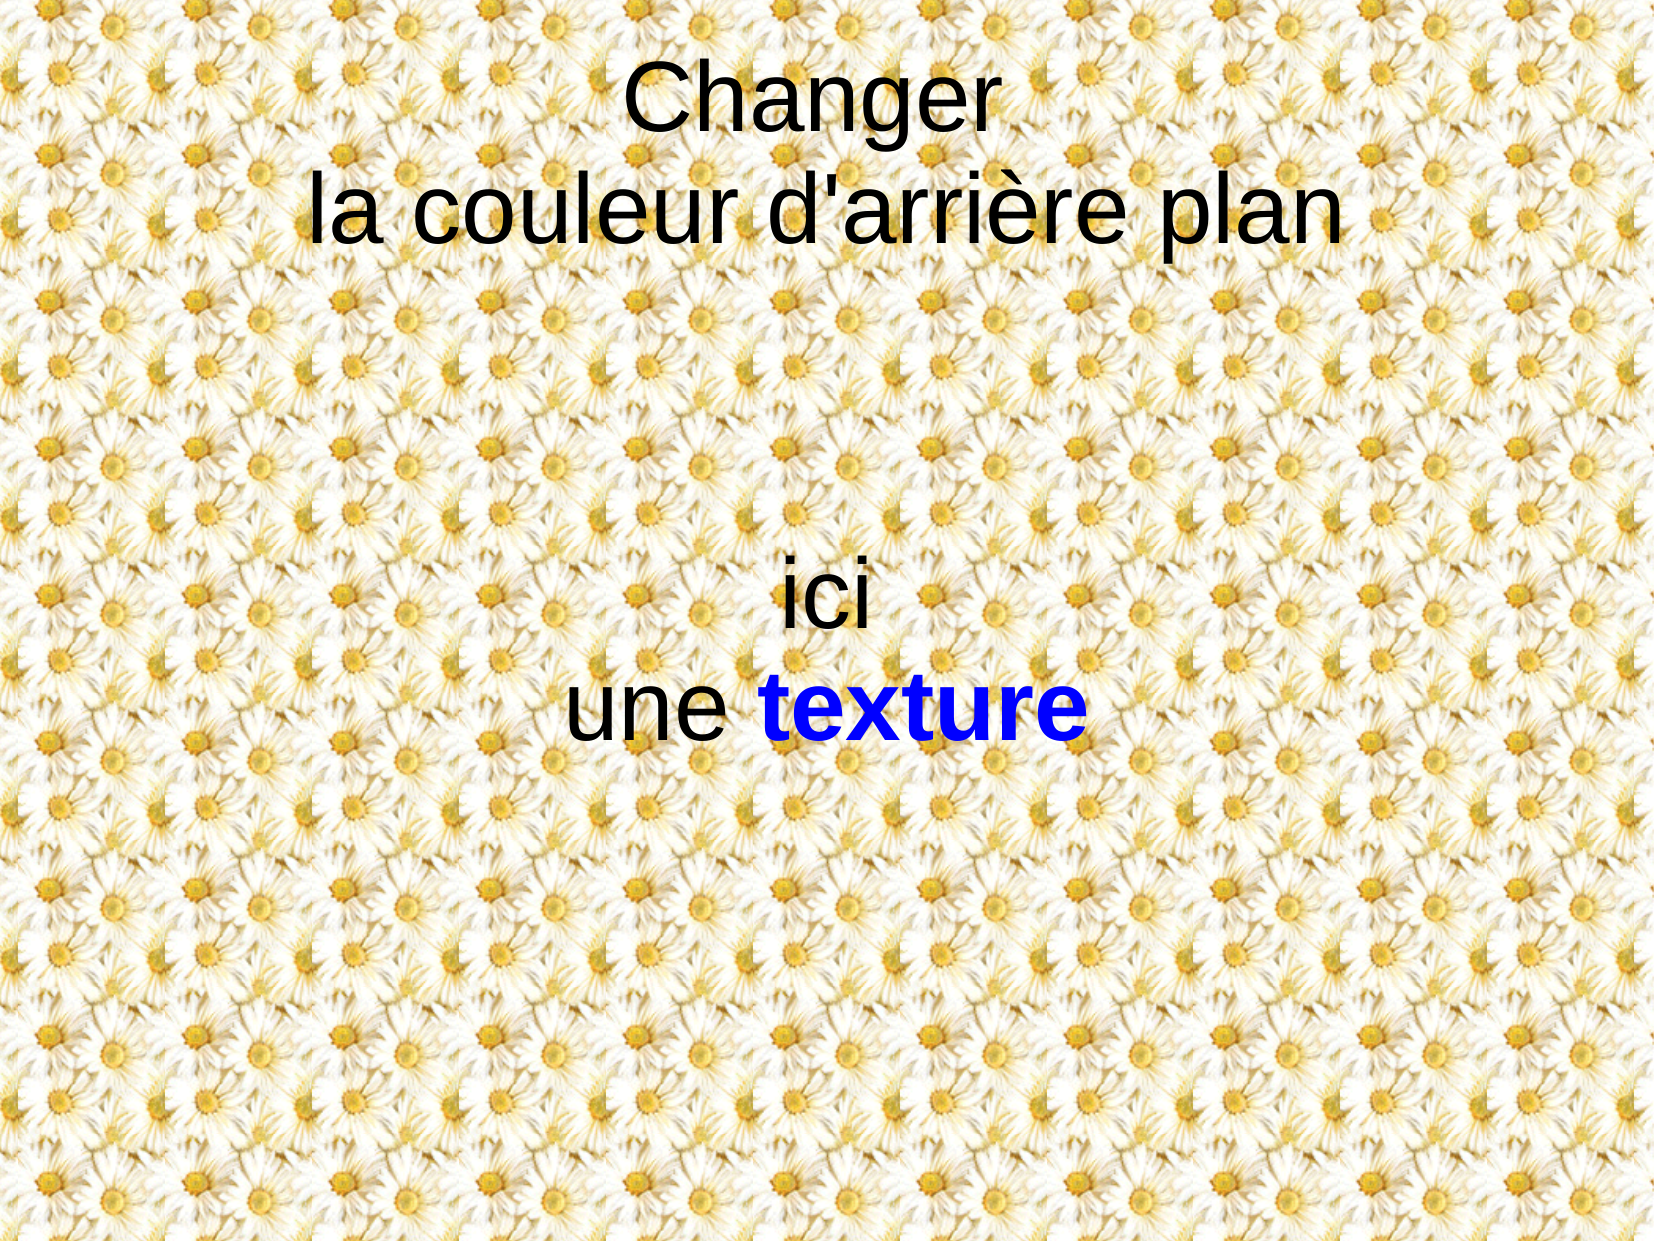

# Changer la couleur d'arrière plan
ici
une texture